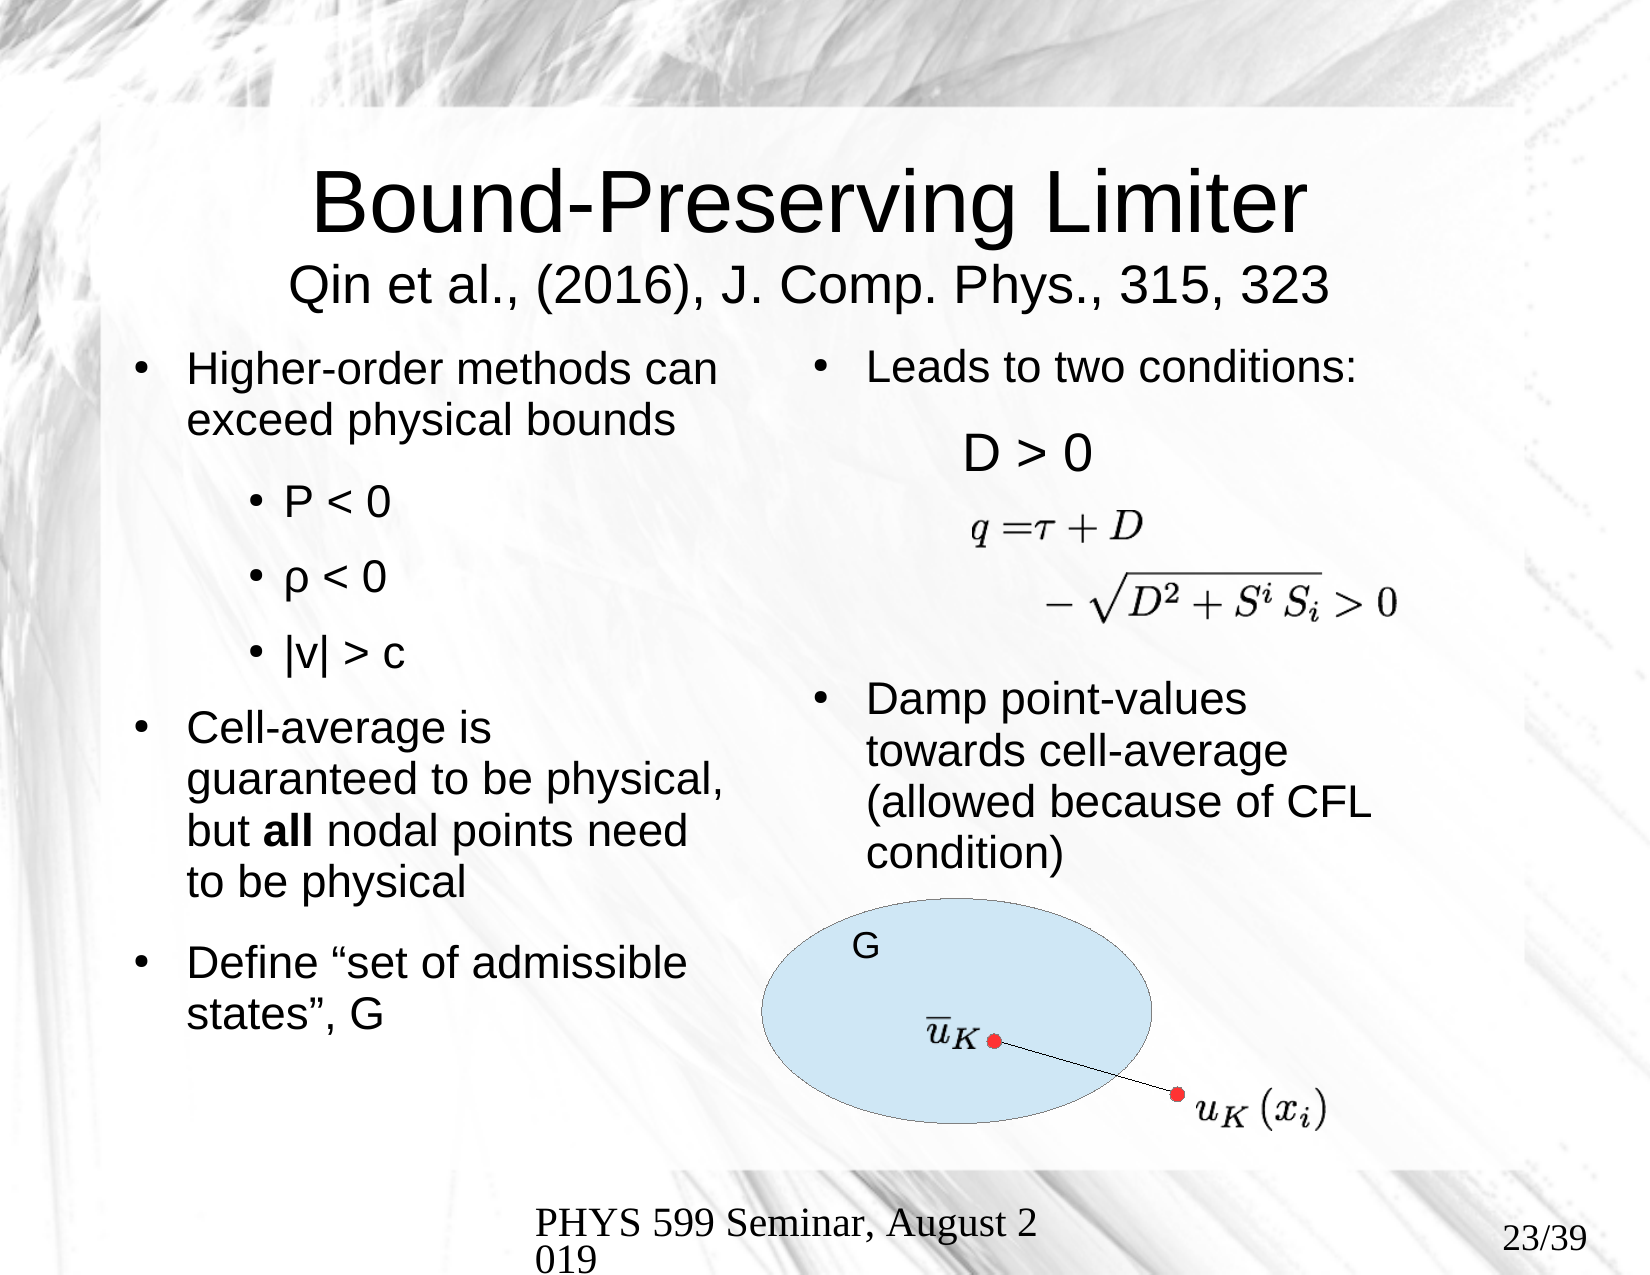

# Bound-Preserving Limiter
Qin et al., (2016), J. Comp. Phys., 315, 323
Leads to two conditions:
D > 0
Damp point-values towards cell-average (allowed because of CFL condition)
Higher-order methods can exceed physical bounds
P < 0
ρ < 0
|v| > c
Cell-average is guaranteed to be physical, but all nodal points need to be physical
Define “set of admissible states”, G
G
PHYS 599 Seminar, August 2019
23